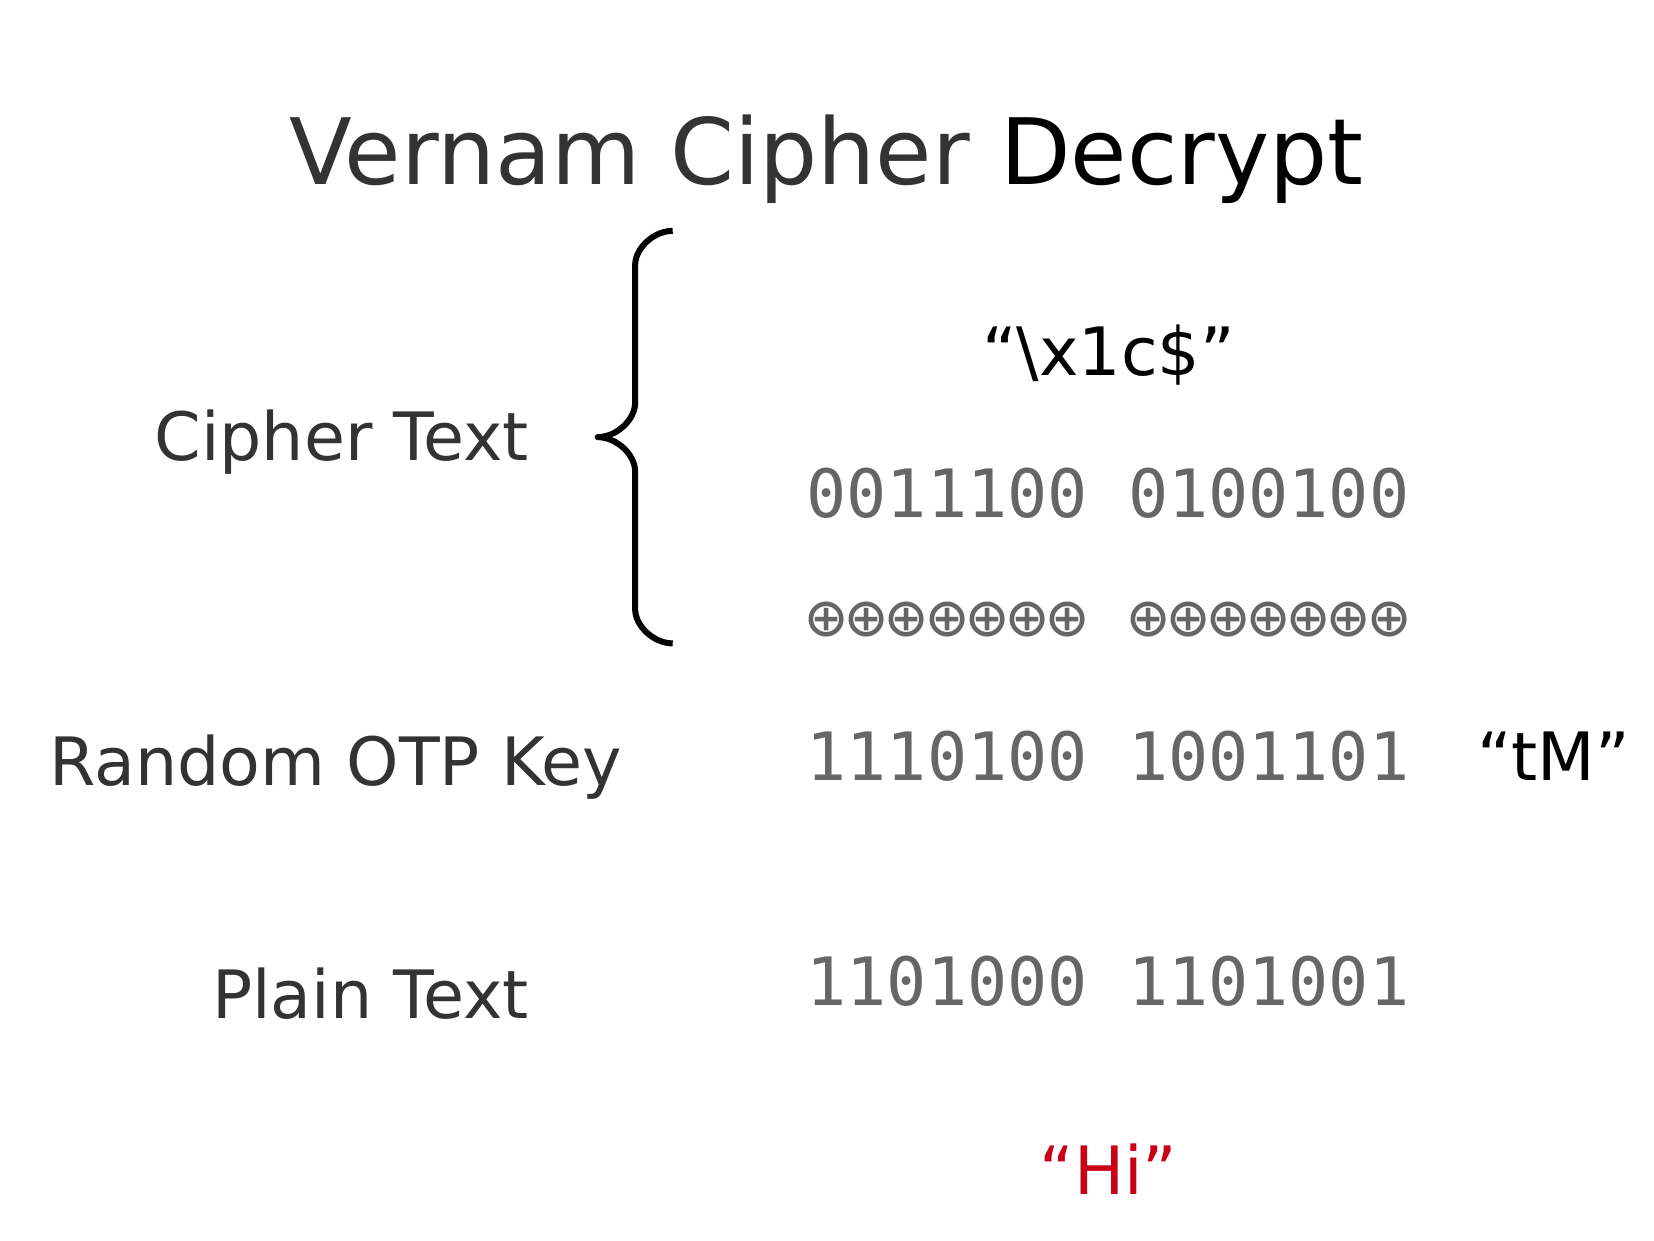

# Vernam Cipher Decrypt
“\x1c$”
Cipher Text
0011100 0100100
⊕⊕⊕⊕⊕⊕⊕ ⊕⊕⊕⊕⊕⊕⊕
1110100 1001101
“tM”
Random OTP Key
1101000 1101001
Plain Text
“Hi”